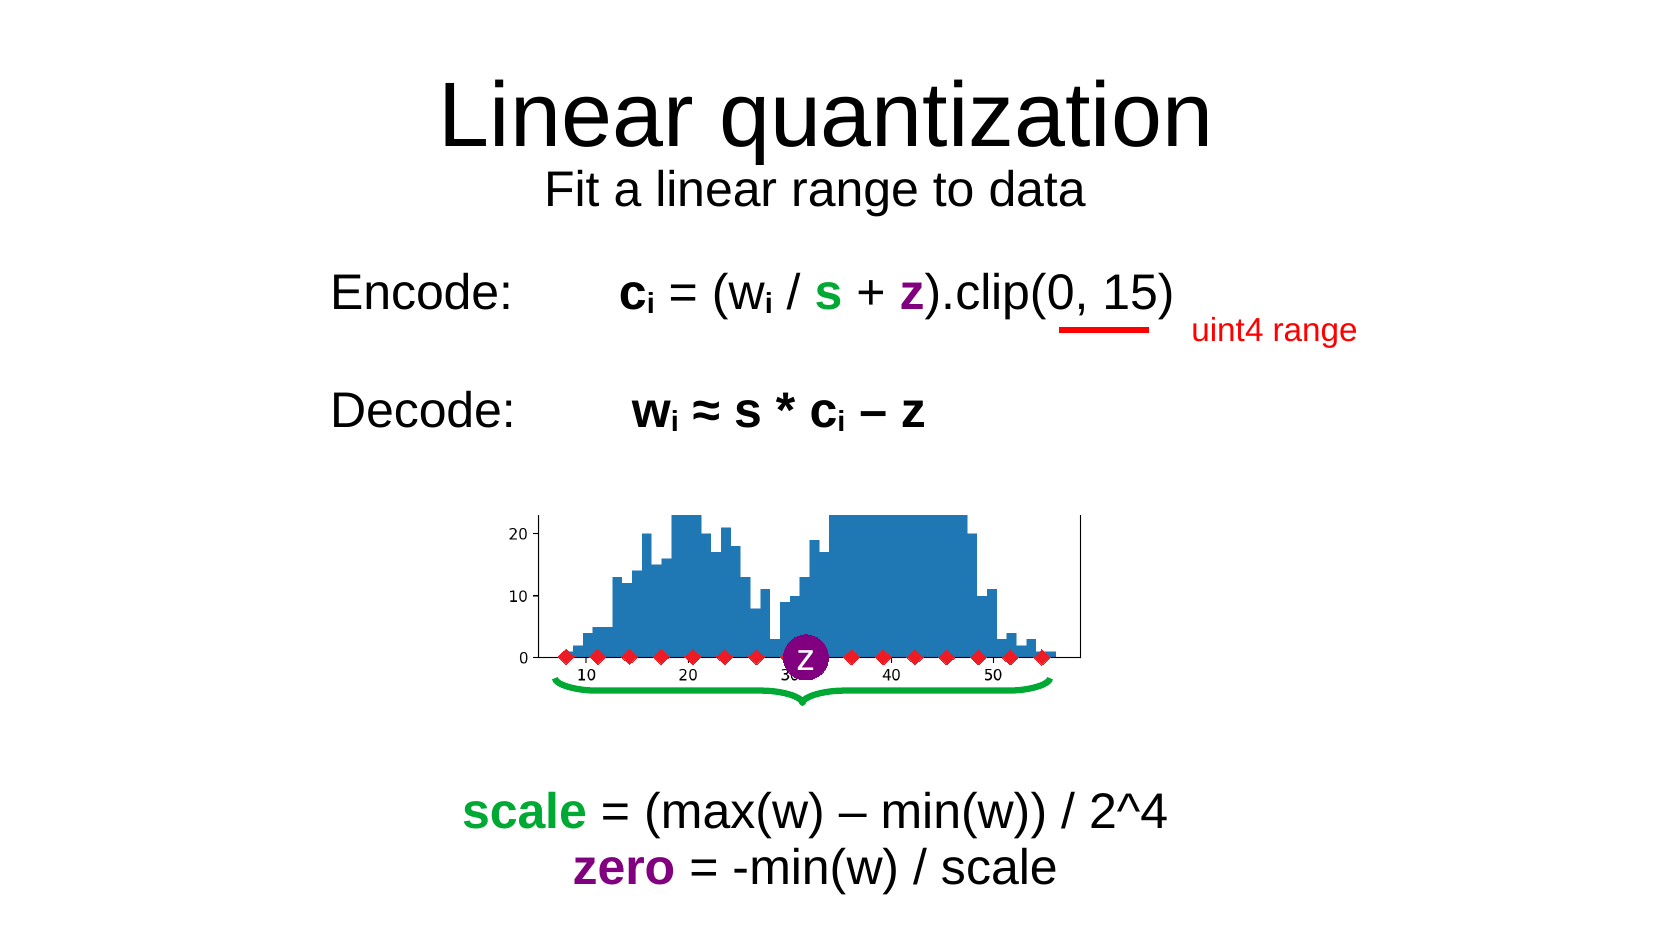

# Linear quantization
Fit a linear range to data
Encode:
ci = (wi / s + z).clip(0, 15)
uint4 range
Decode:
wi ≈ s * ci – z
z
scale = (max(w) – min(w)) / 2^4
zero = -min(w) / scale